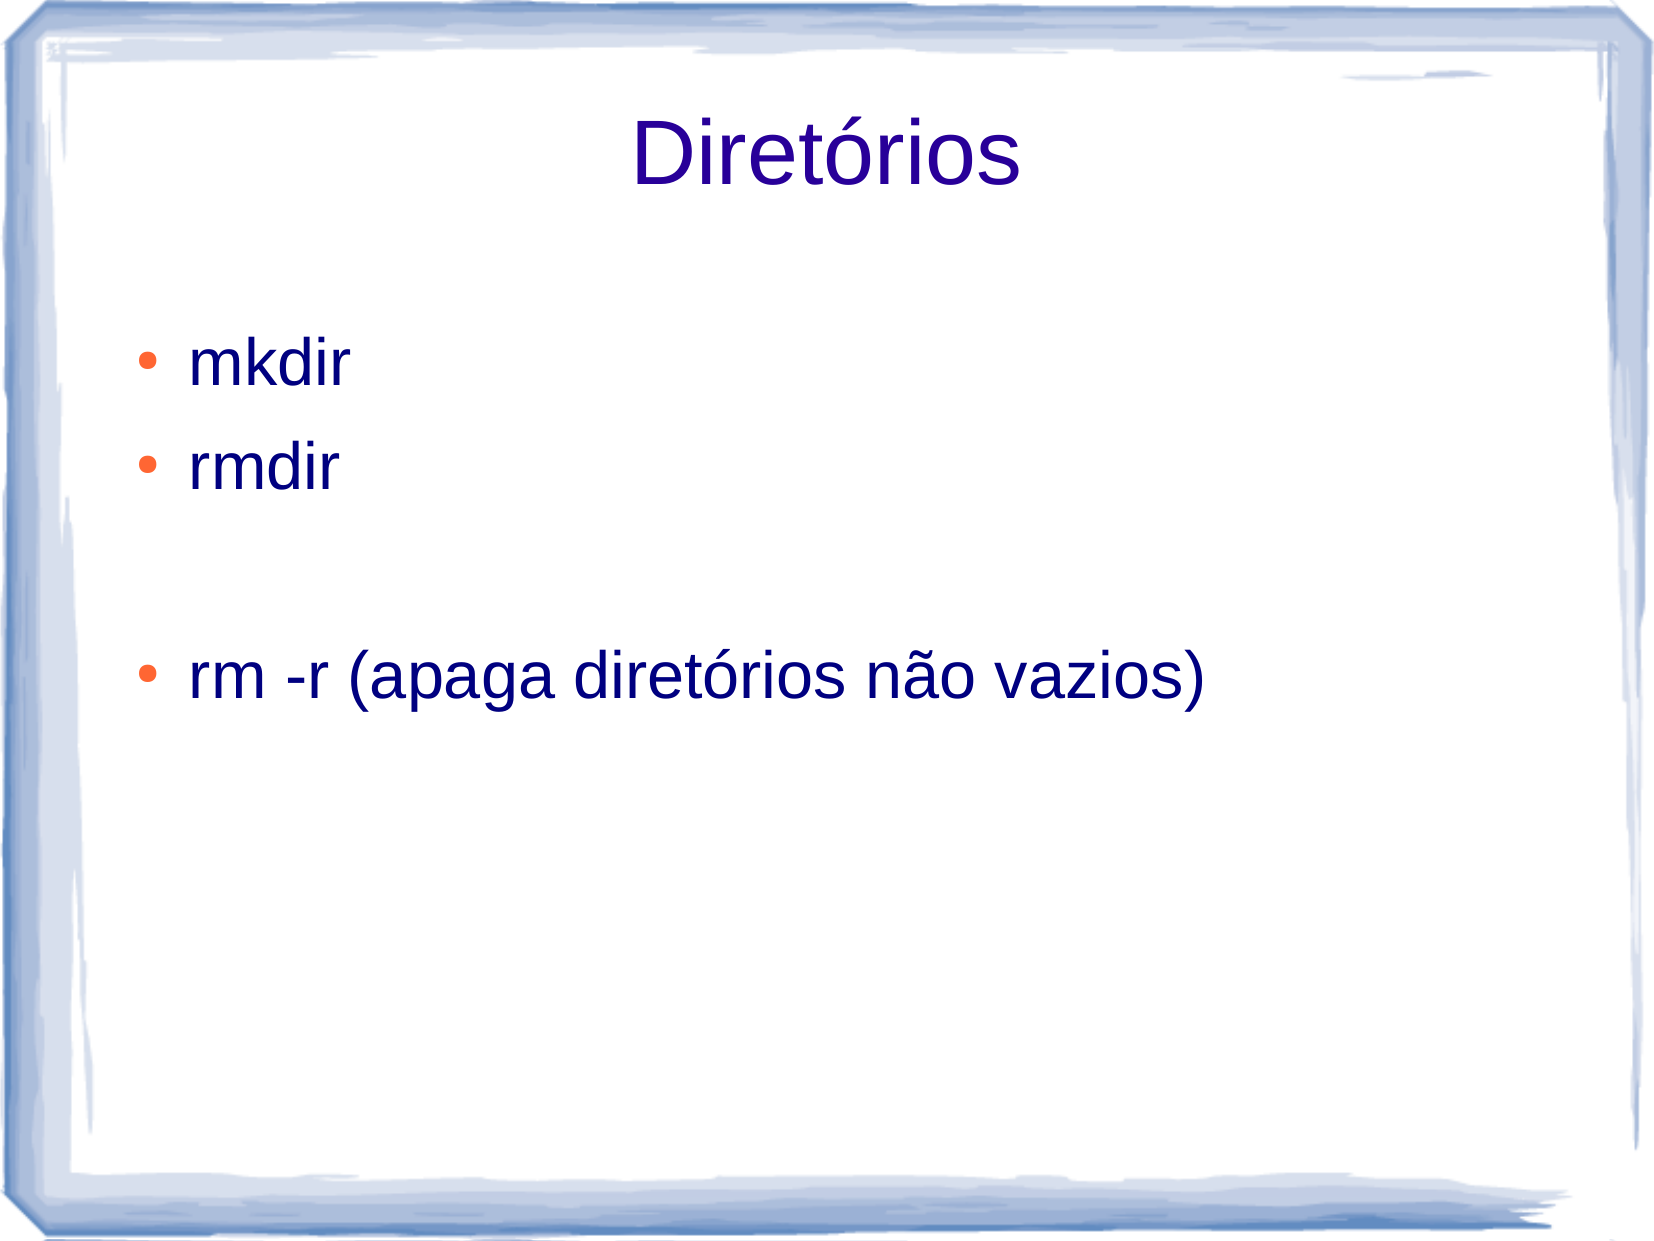

# Diretórios
mkdir
rmdir
rm -r (apaga diretórios não vazios)